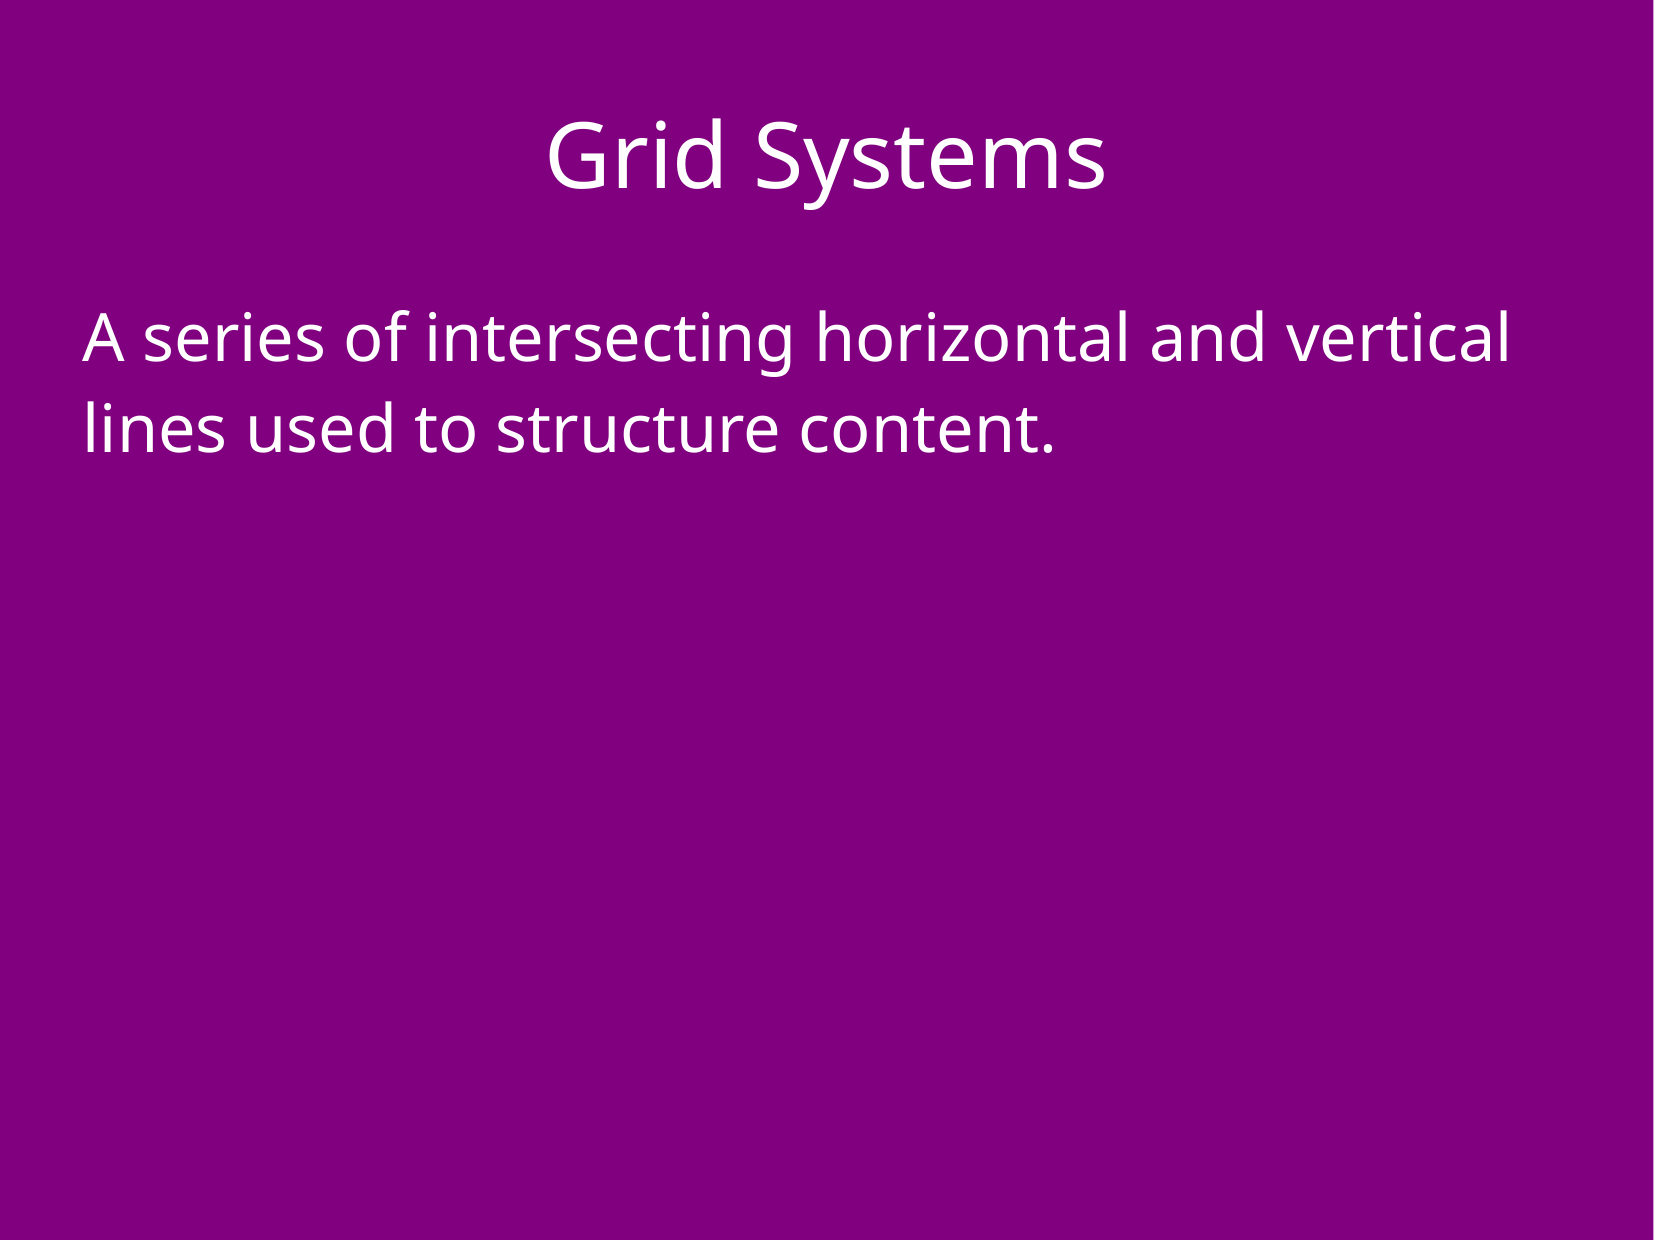

# Grid Systems
A series of intersecting horizontal and vertical lines used to structure content.